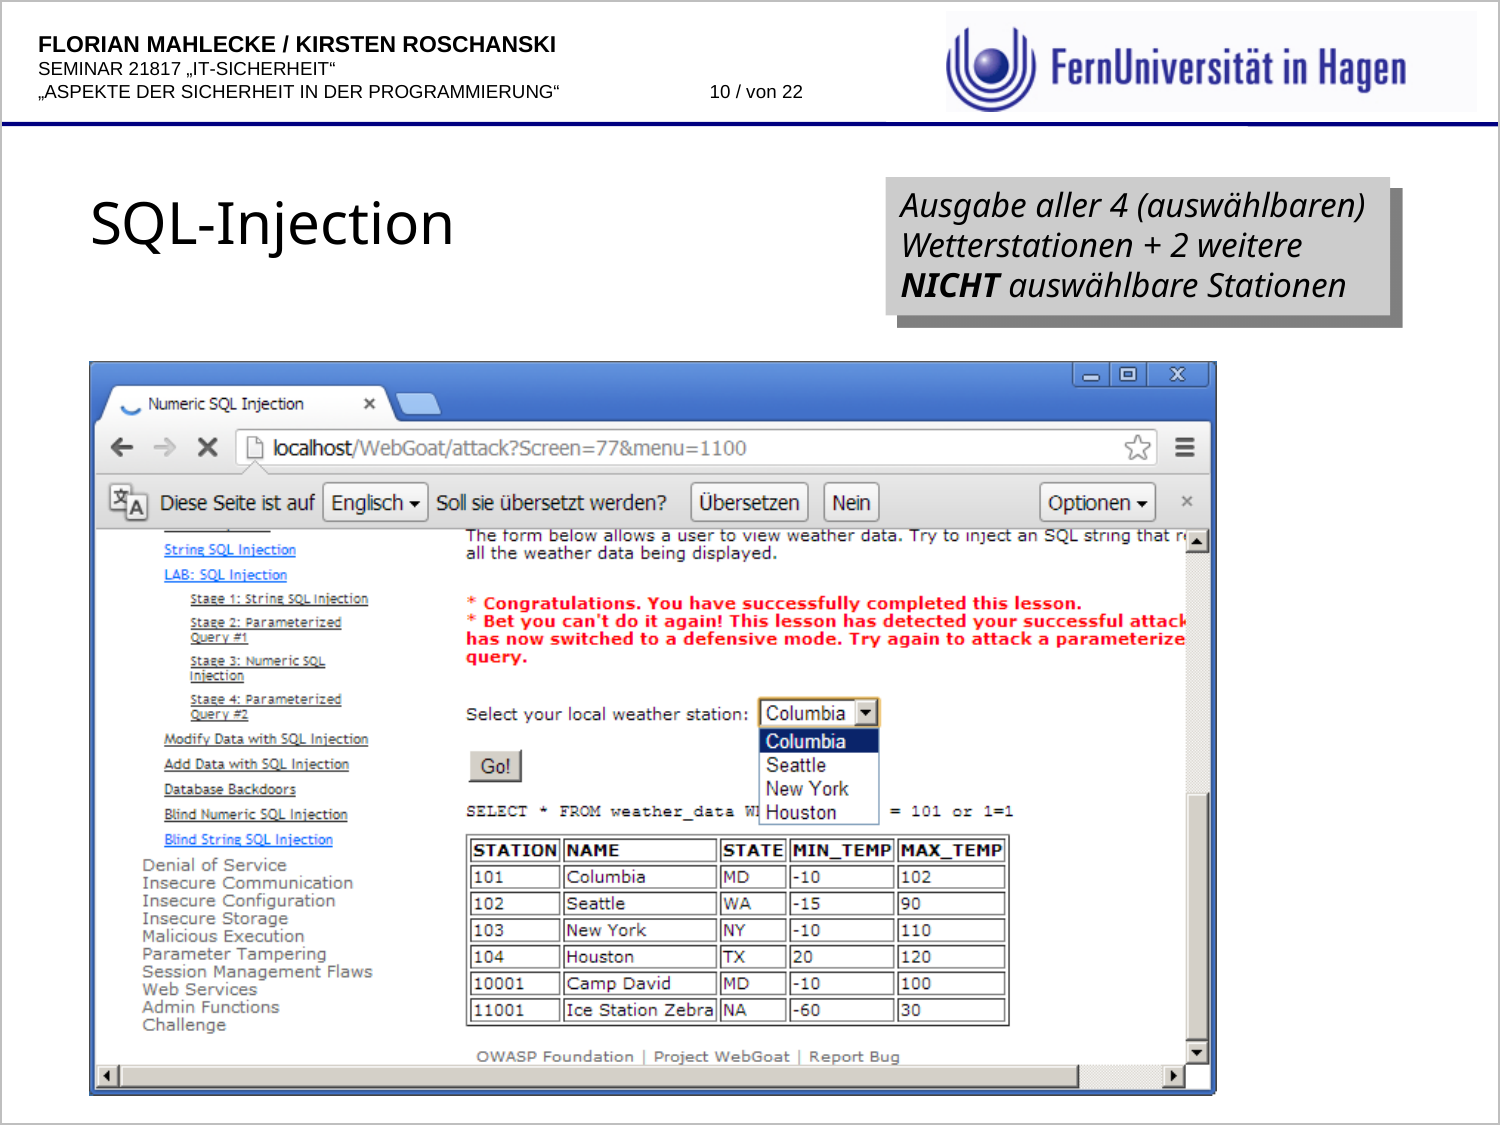

# SQL-Injection
Ausgabe aller 4 (auswählbaren)
Wetterstationen + 2 weitere
NICHT auswählbare Stationen